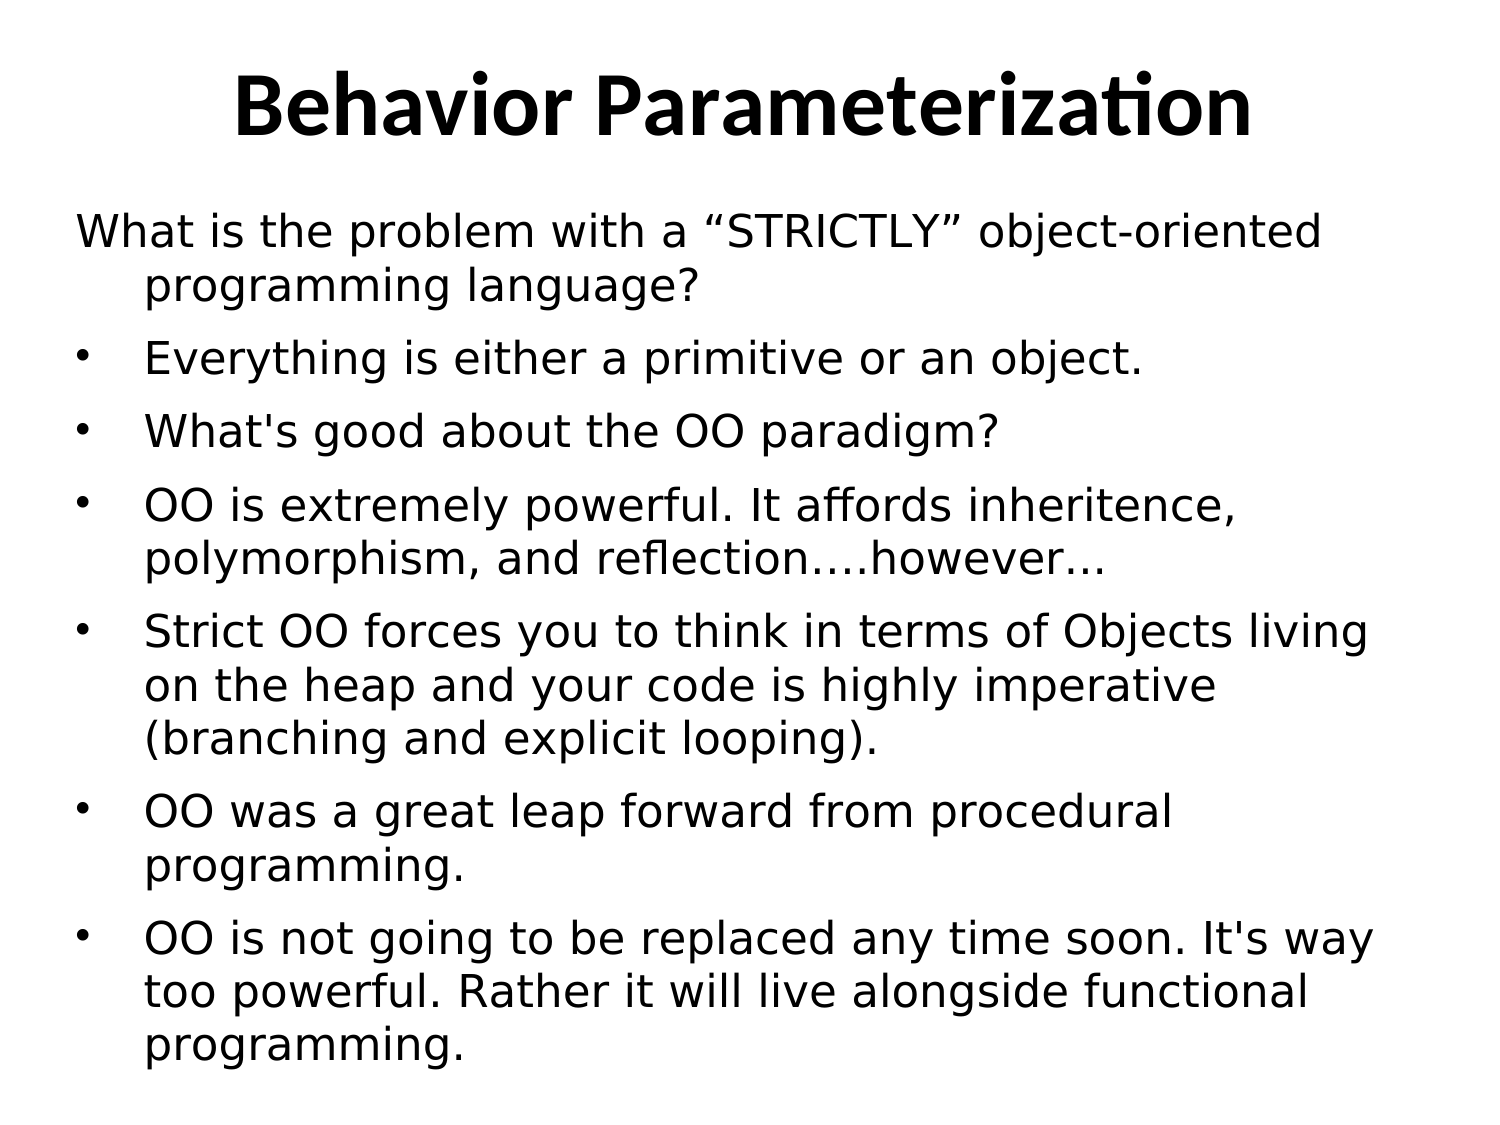

# Behavior Parameterization
What is the problem with a “STRICTLY” object-oriented programming language?
Everything is either a primitive or an object.
What's good about the OO paradigm?
OO is extremely powerful. It affords inheritence, polymorphism, and reflection….however...
Strict OO forces you to think in terms of Objects living on the heap and your code is highly imperative (branching and explicit looping).
OO was a great leap forward from procedural programming.
OO is not going to be replaced any time soon. It's way too powerful. Rather it will live alongside functional programming.